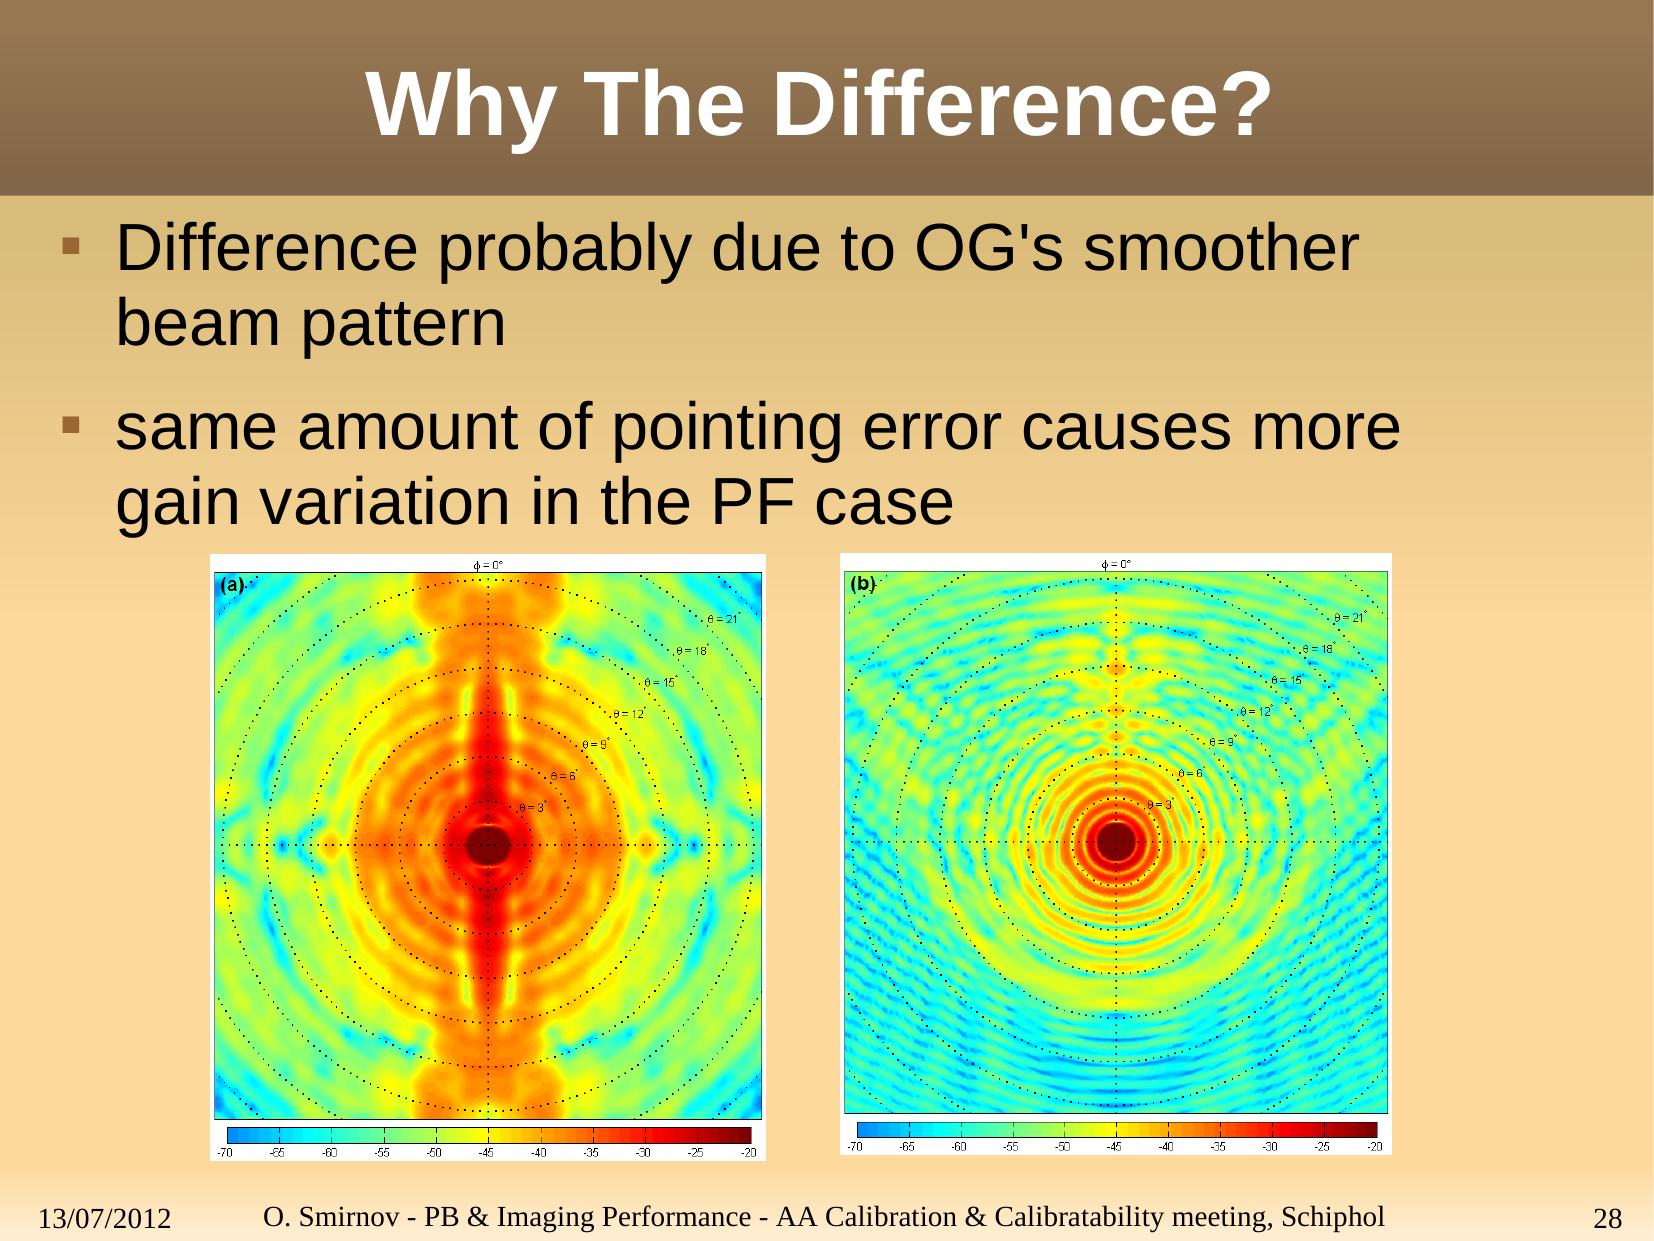

# Why The Difference?
Difference probably due to OG's smoother beam pattern
same amount of pointing error causes more gain variation in the PF case
O. Smirnov - PB & Imaging Performance - AA Calibration & Calibratability meeting, Schiphol
13/07/2012
28